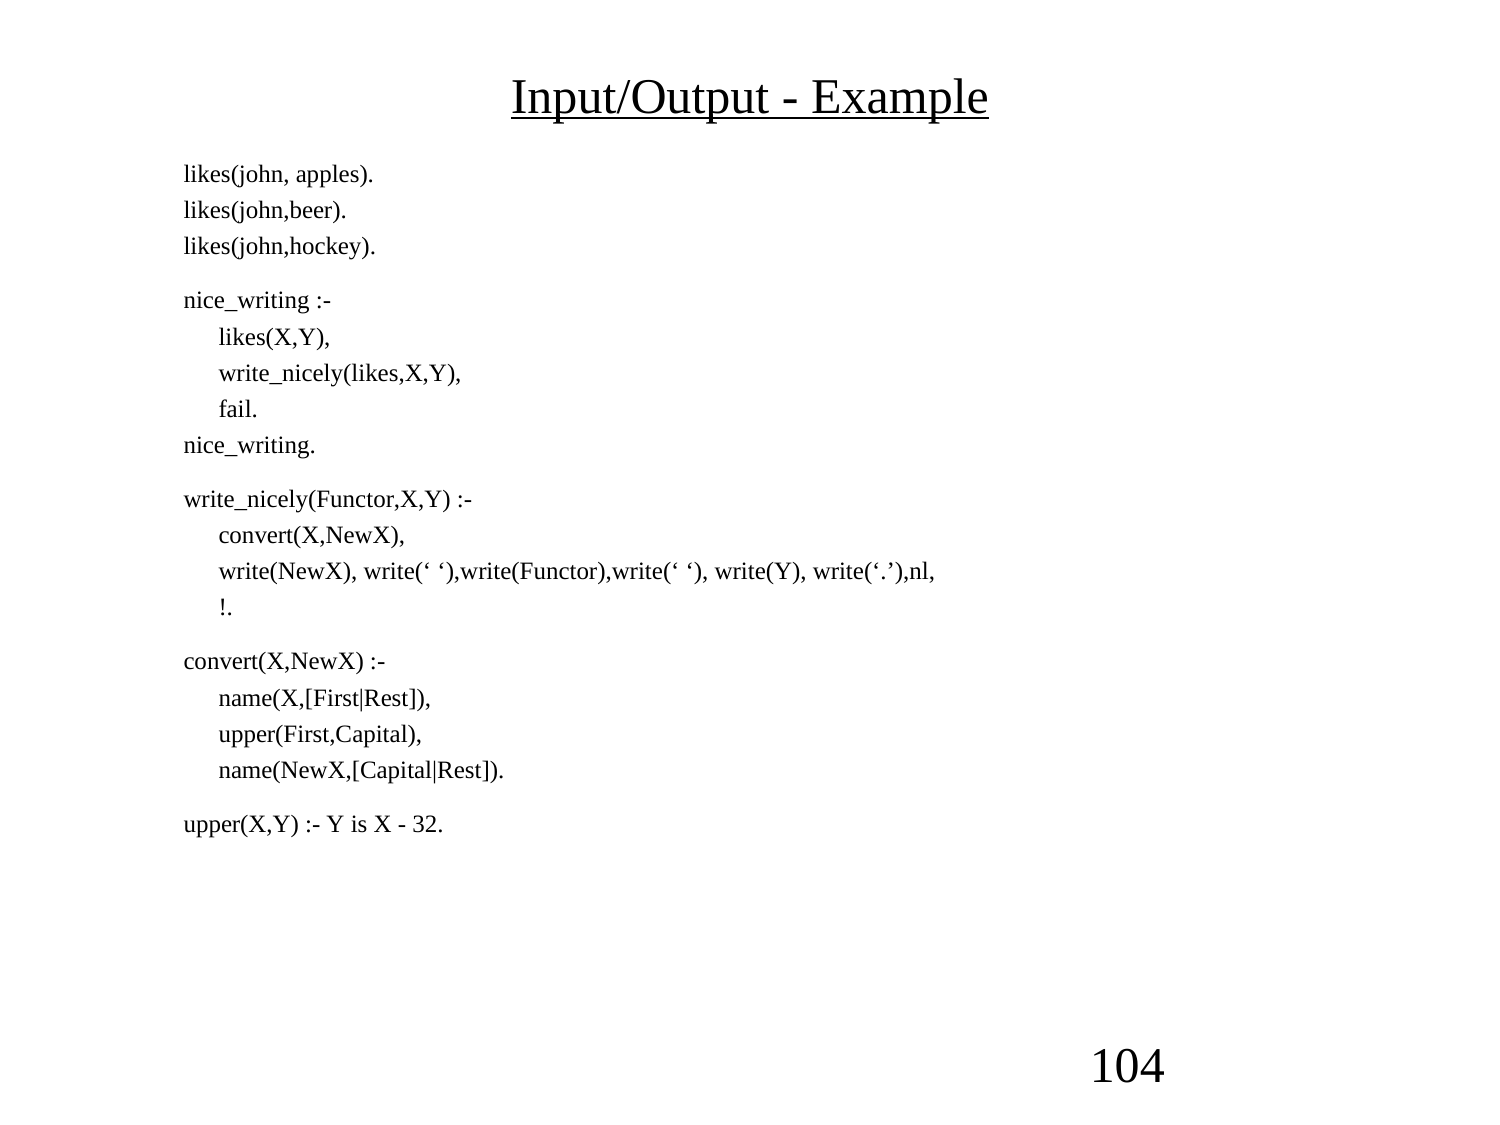

# Input/Output - Example
likes(john, apples).
likes(john,beer).
likes(john,hockey).
nice_writing :-
	likes(X,Y),
	write_nicely(likes,X,Y),
	fail.
nice_writing.
write_nicely(Functor,X,Y) :-
	convert(X,NewX),
	write(NewX), write(‘ ‘),write(Functor),write(‘ ‘), write(Y), write(‘.’),nl,
	!.
convert(X,NewX) :-
	name(X,[First|Rest]),
	upper(First,Capital),
	name(NewX,[Capital|Rest]).
upper(X,Y) :- Y is X - 32.
104